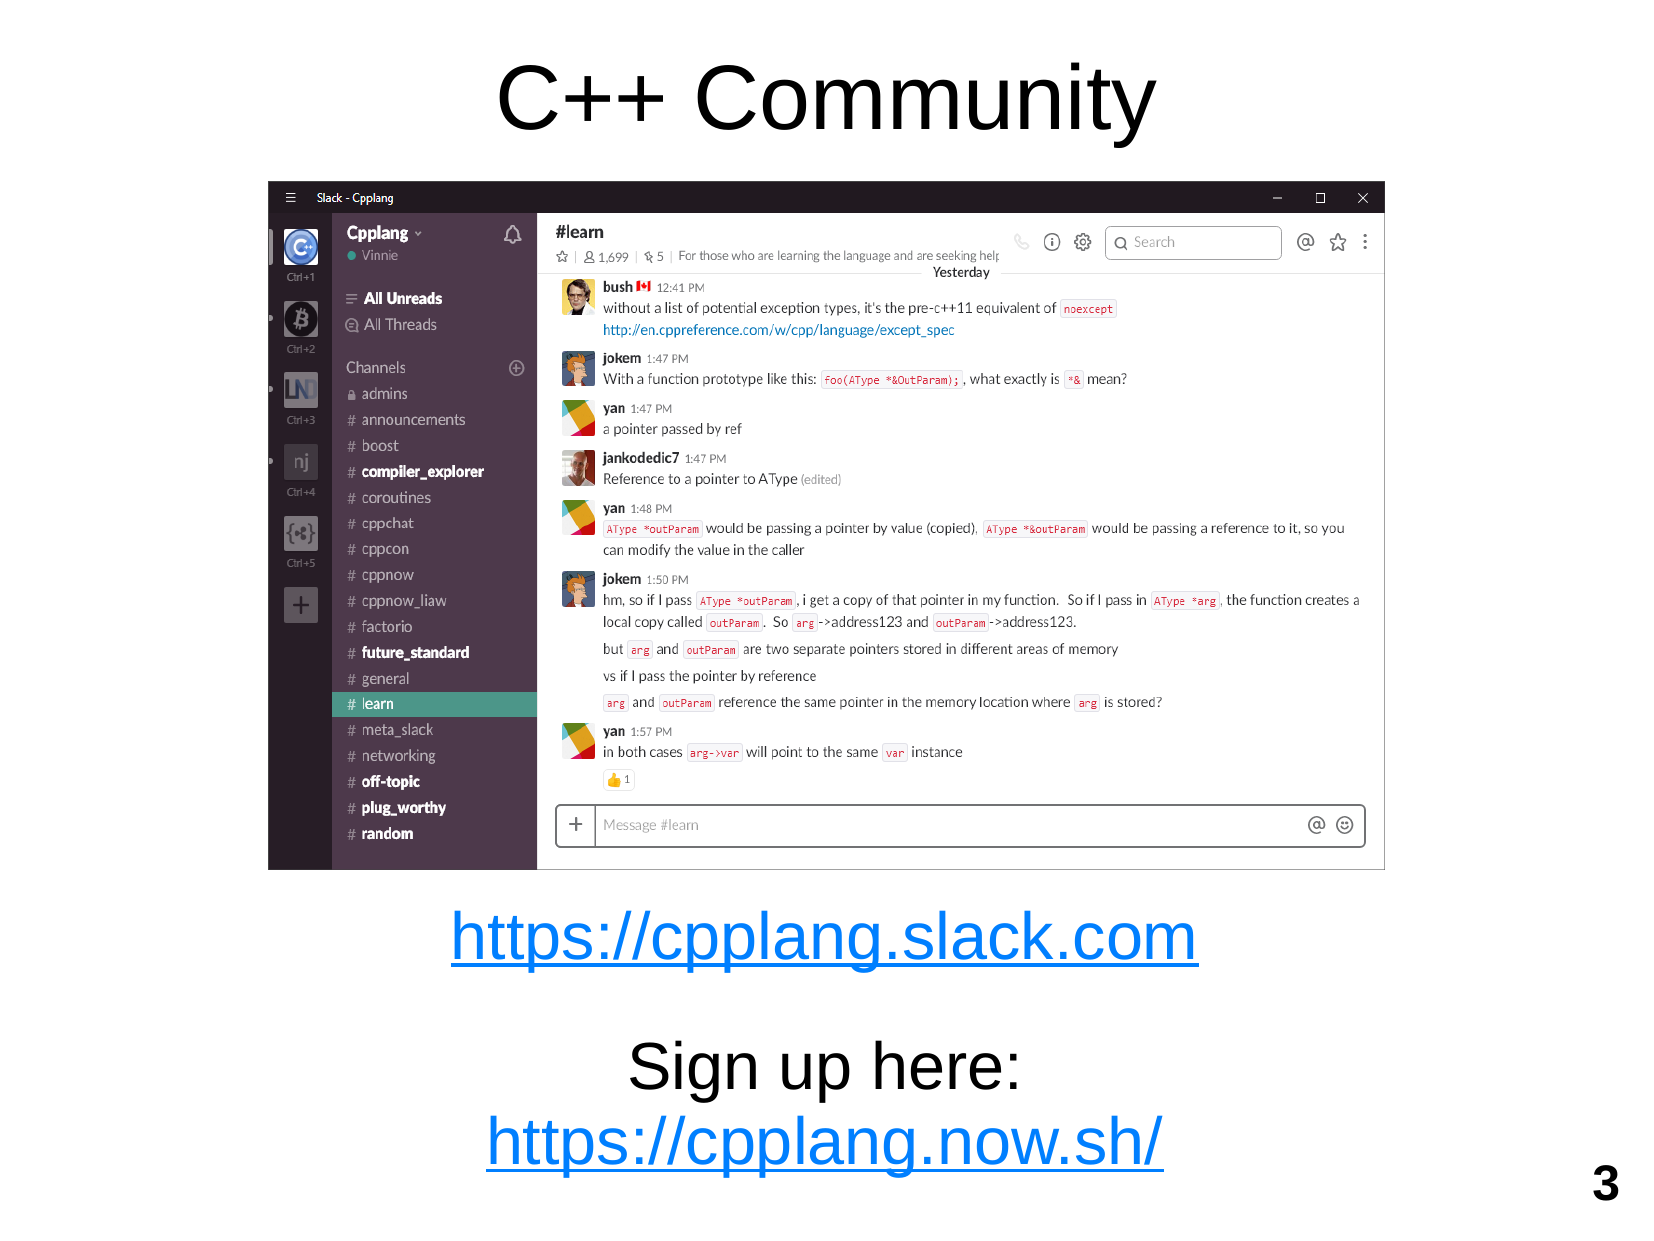

# C++ Community
https://cpplang.slack.com
Sign up here:
https://cpplang.now.sh/
3